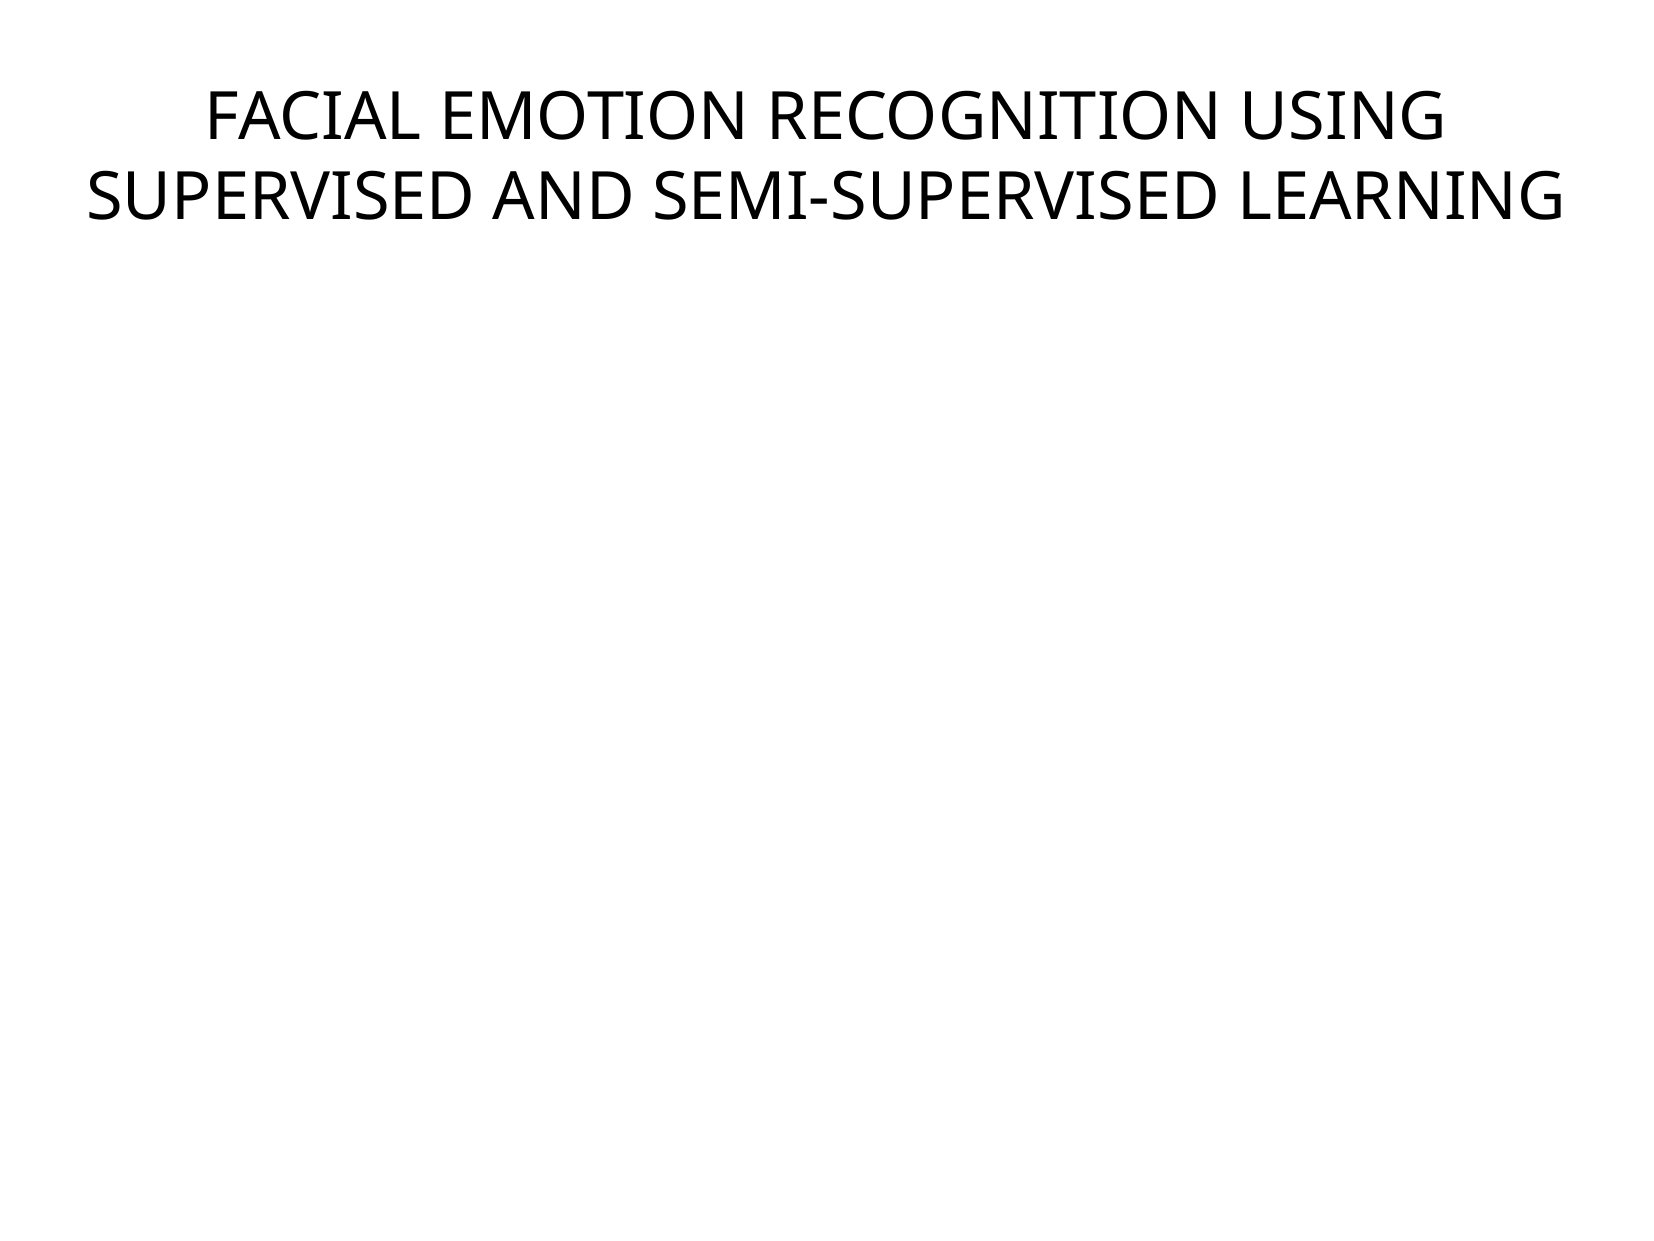

# FACIAL EMOTION RECOGNITION USING SUPERVISED AND SEMI-SUPERVISED LEARNING